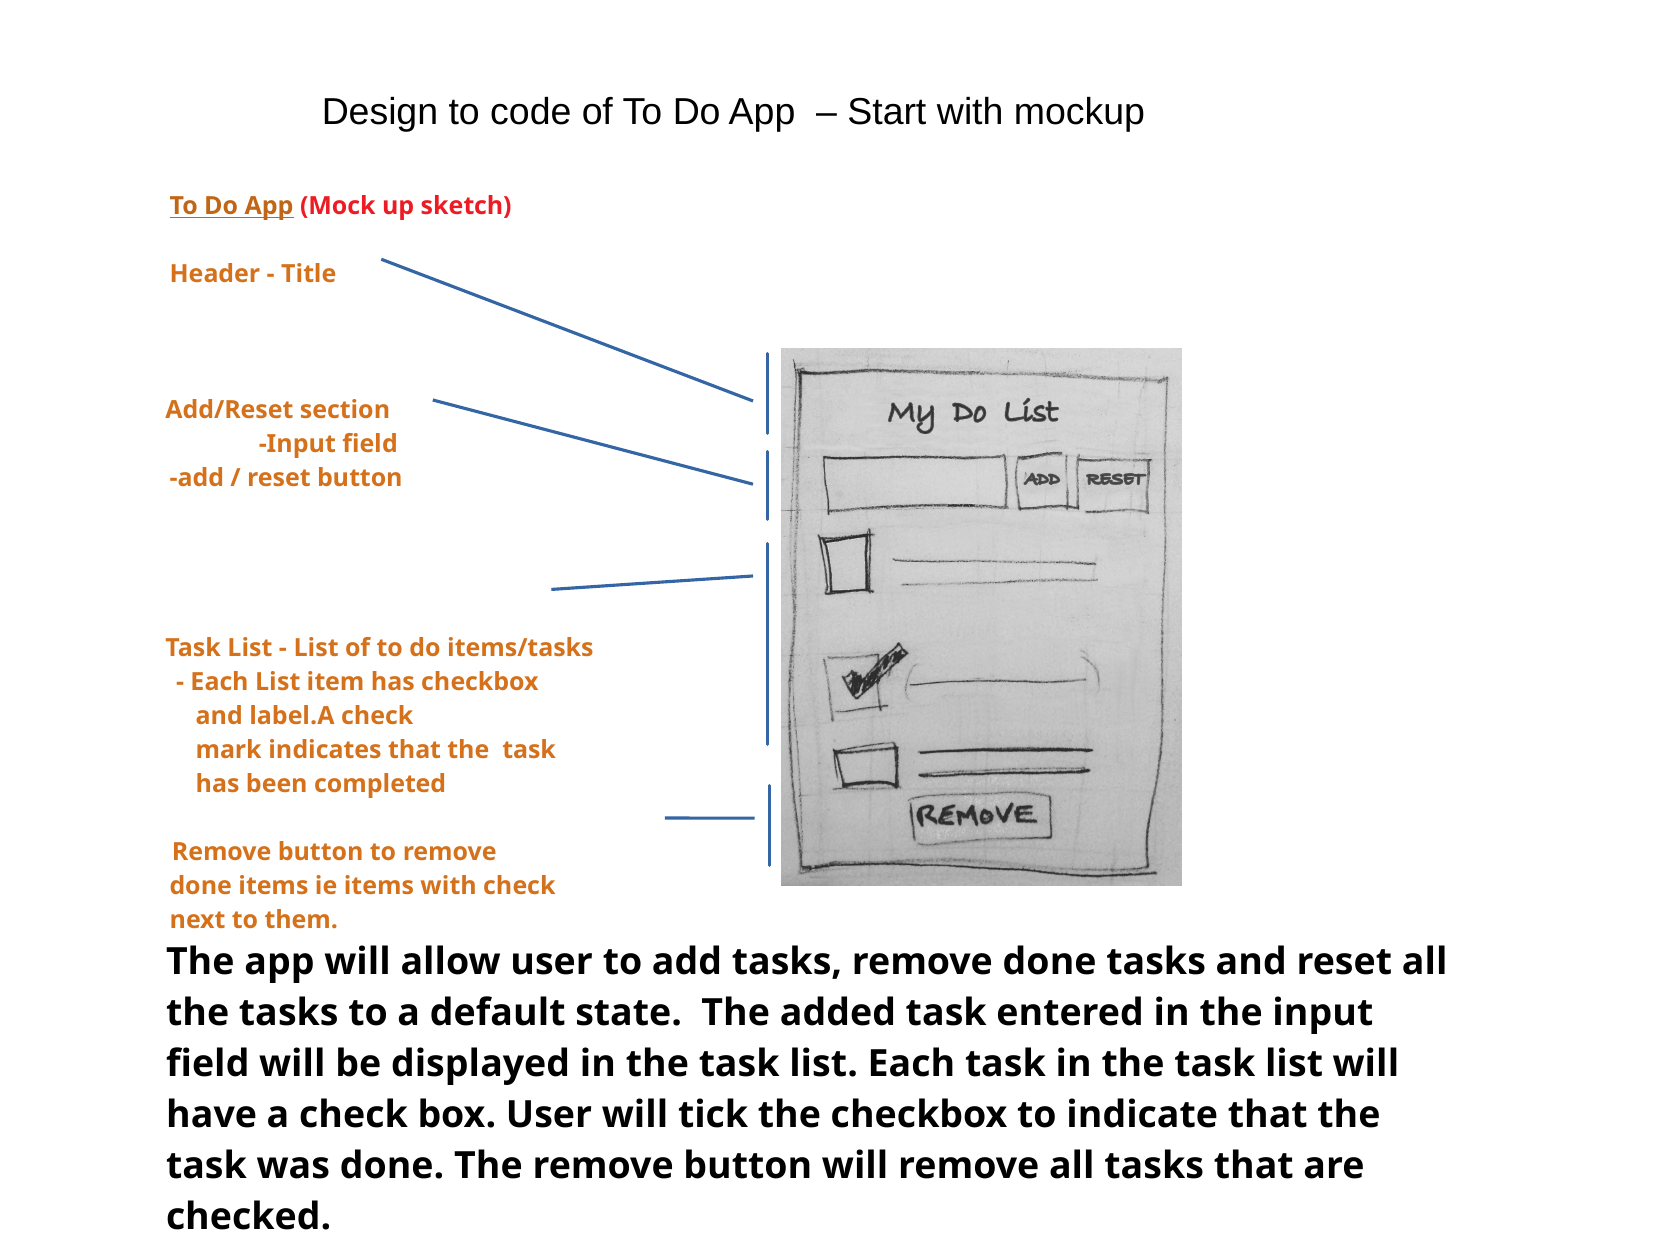

Design to code of To Do App – Start with mockup
 To Do App (Mock up sketch)
 Header - Title
	Add/Reset section
		 -Input field
 -add / reset button
	Task List - List of to do items/tasks
 - Each List item has checkbox
 and label.A check
 mark indicates that the task
 has been completed
	 Remove button to remove
 done items ie items with check
 next to them.
The app will allow user to add tasks, remove done tasks and reset all the tasks to a default state. The added task entered in the input field will be displayed in the task list. Each task in the task list will have a check box. User will tick the checkbox to indicate that the task was done. The remove button will remove all tasks that are checked.